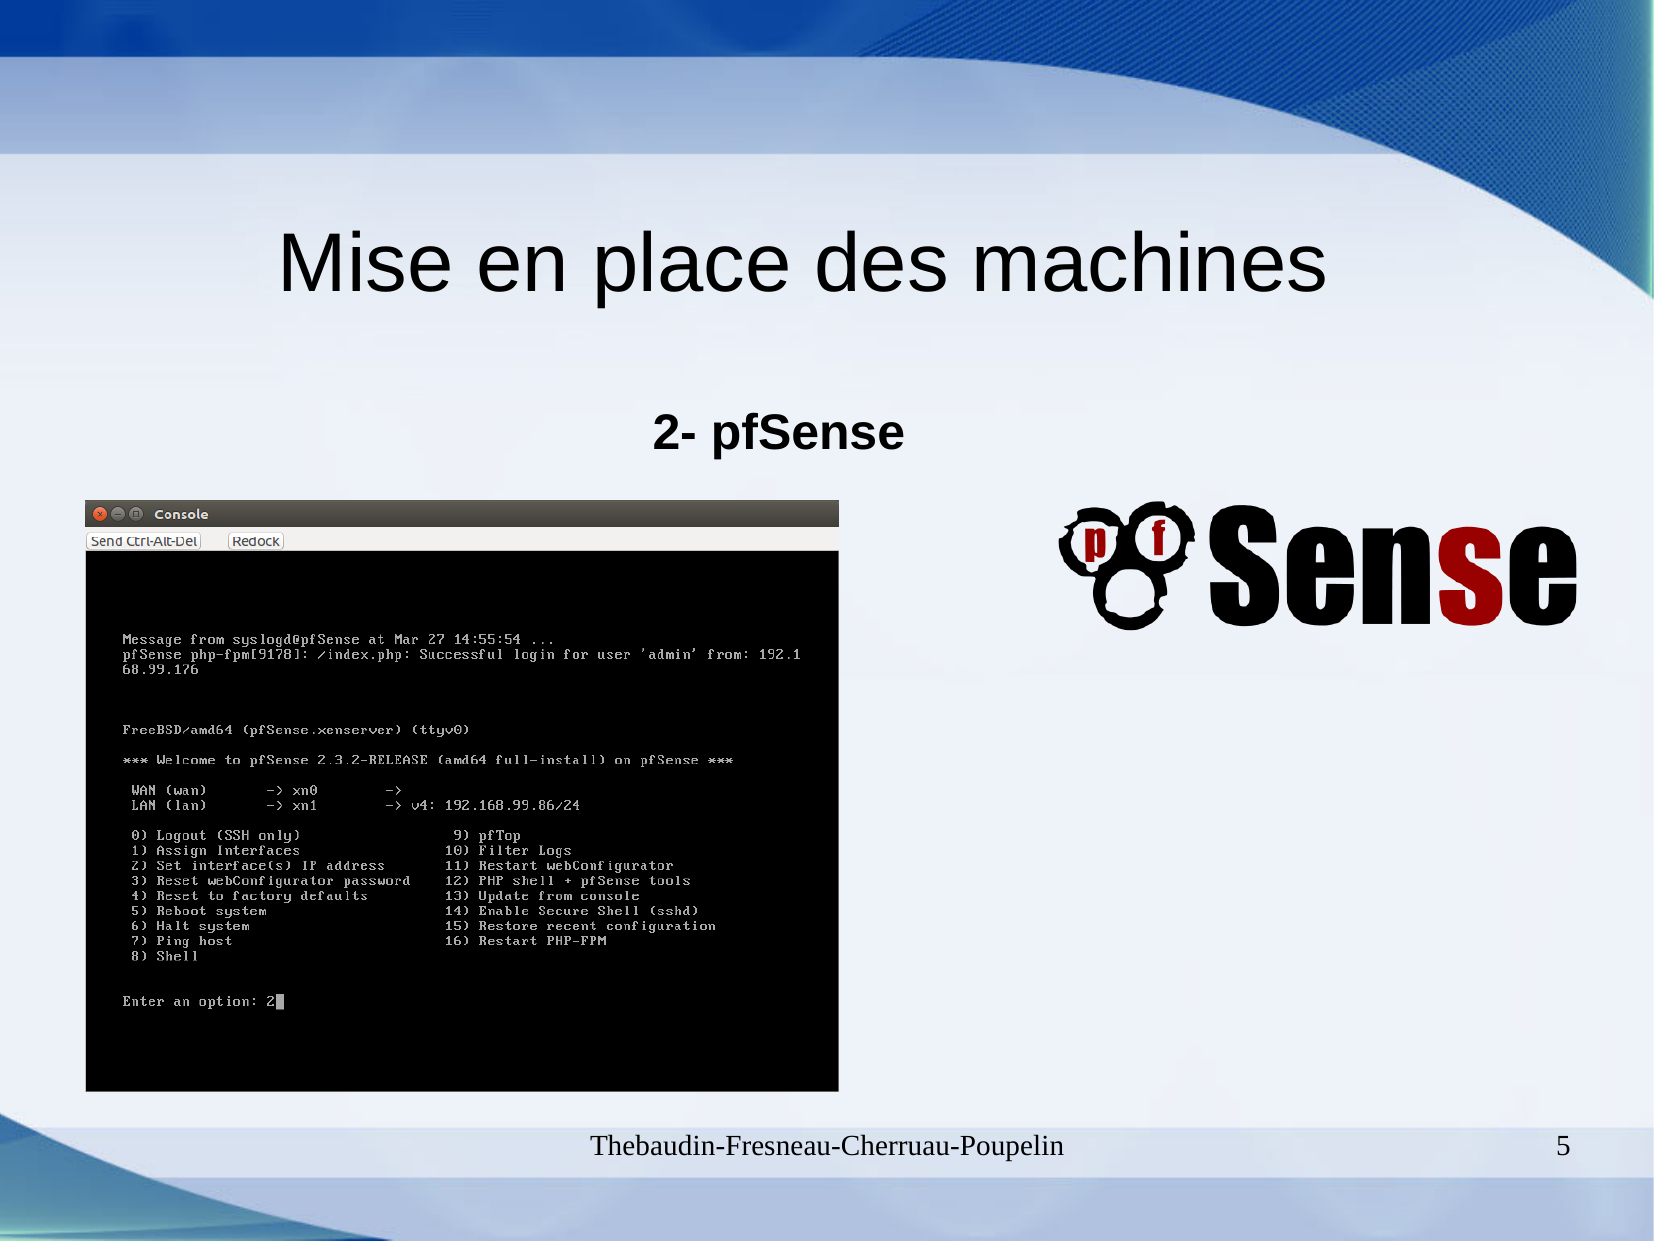

# Mise en place des machines
2- pfSense
Thebaudin-Fresneau-Cherruau-Poupelin
5